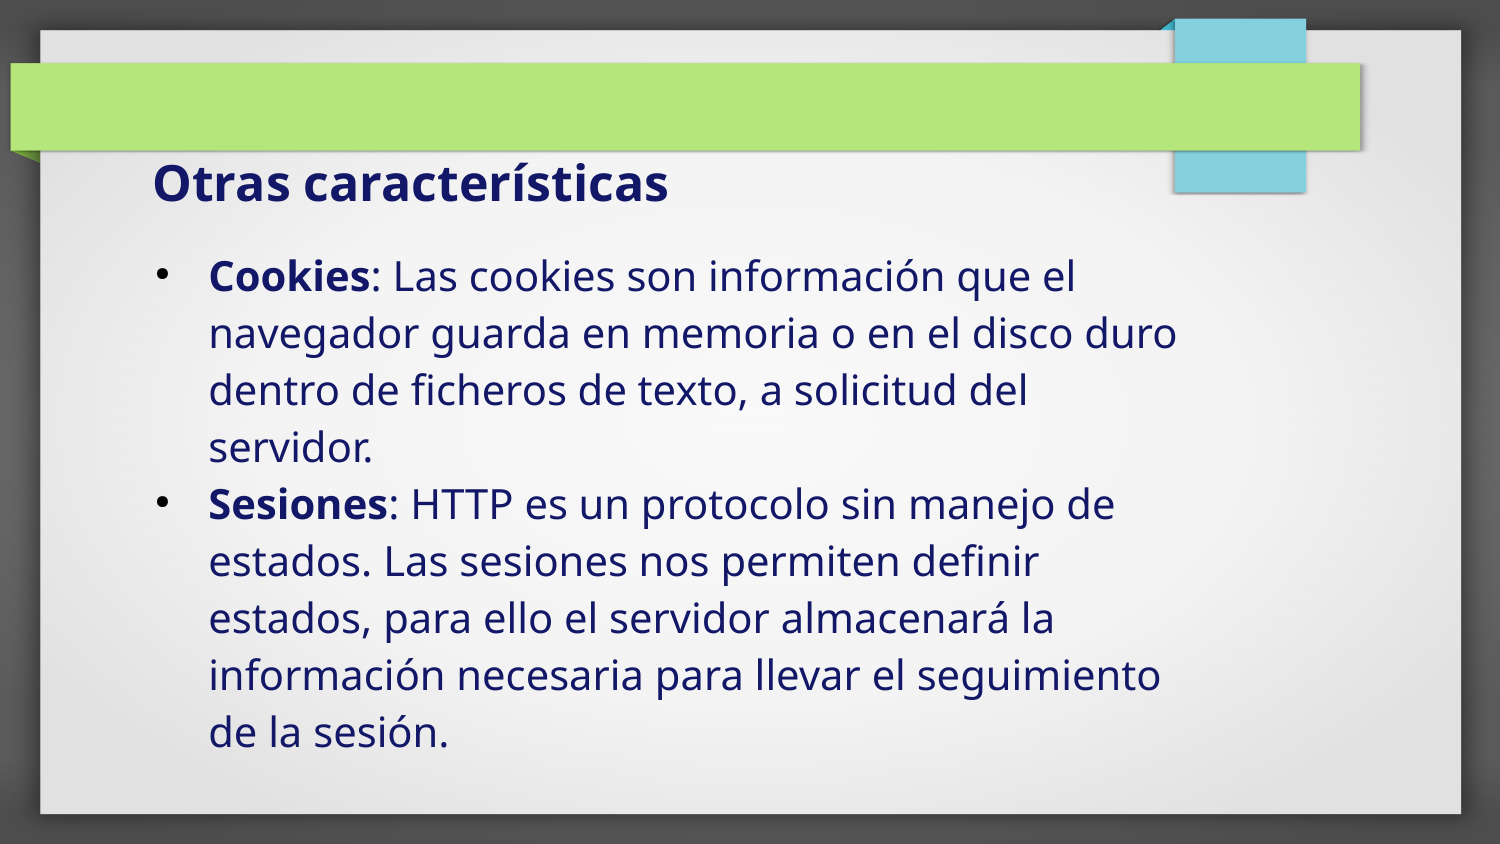

# Otras características
Cookies: Las cookies son información que el navegador guarda en memoria o en el disco duro dentro de ficheros de texto, a solicitud del servidor.
Sesiones: HTTP es un protocolo sin manejo de estados. Las sesiones nos permiten definir estados, para ello el servidor almacenará la información necesaria para llevar el seguimiento de la sesión.